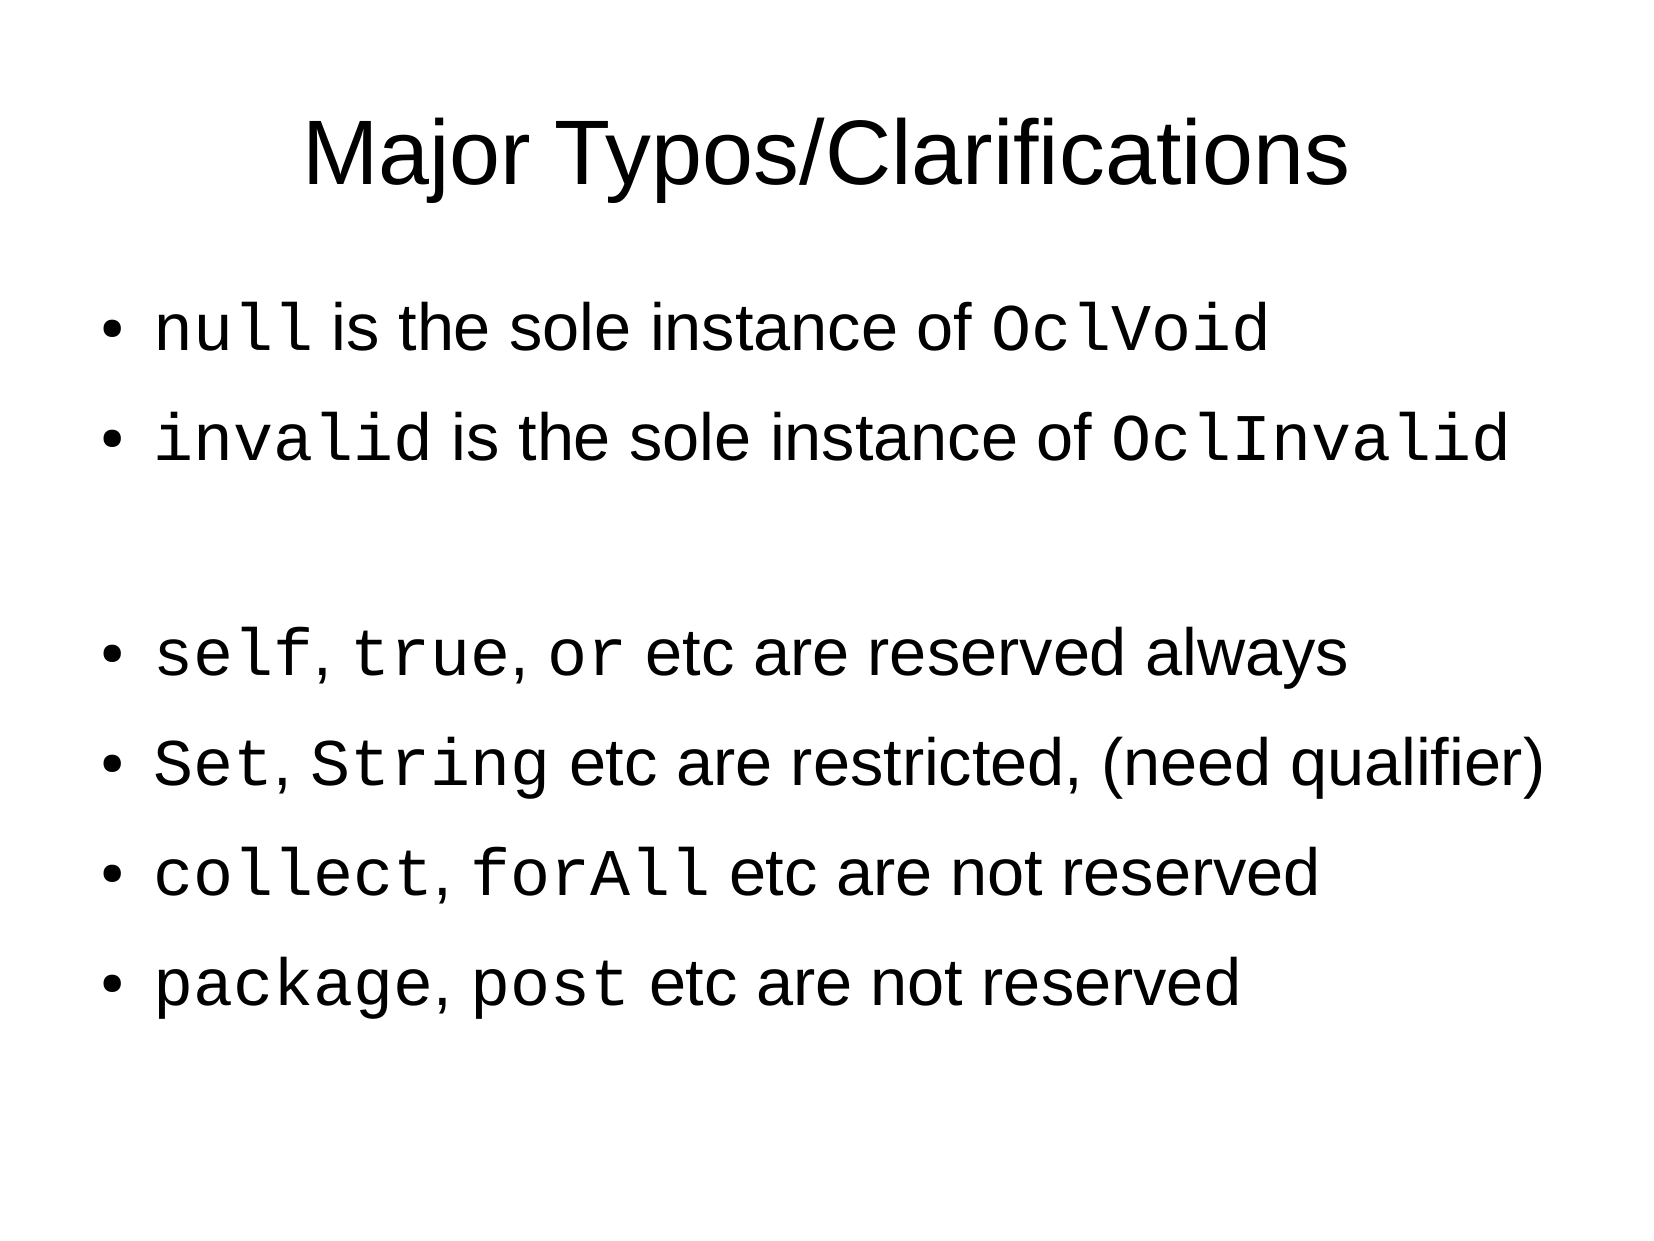

# Major Typos/Clarifications
null is the sole instance of OclVoid
invalid is the sole instance of OclInvalid
self, true, or etc are reserved always
Set, String etc are restricted, (need qualifier)
collect, forAll etc are not reserved
package, post etc are not reserved